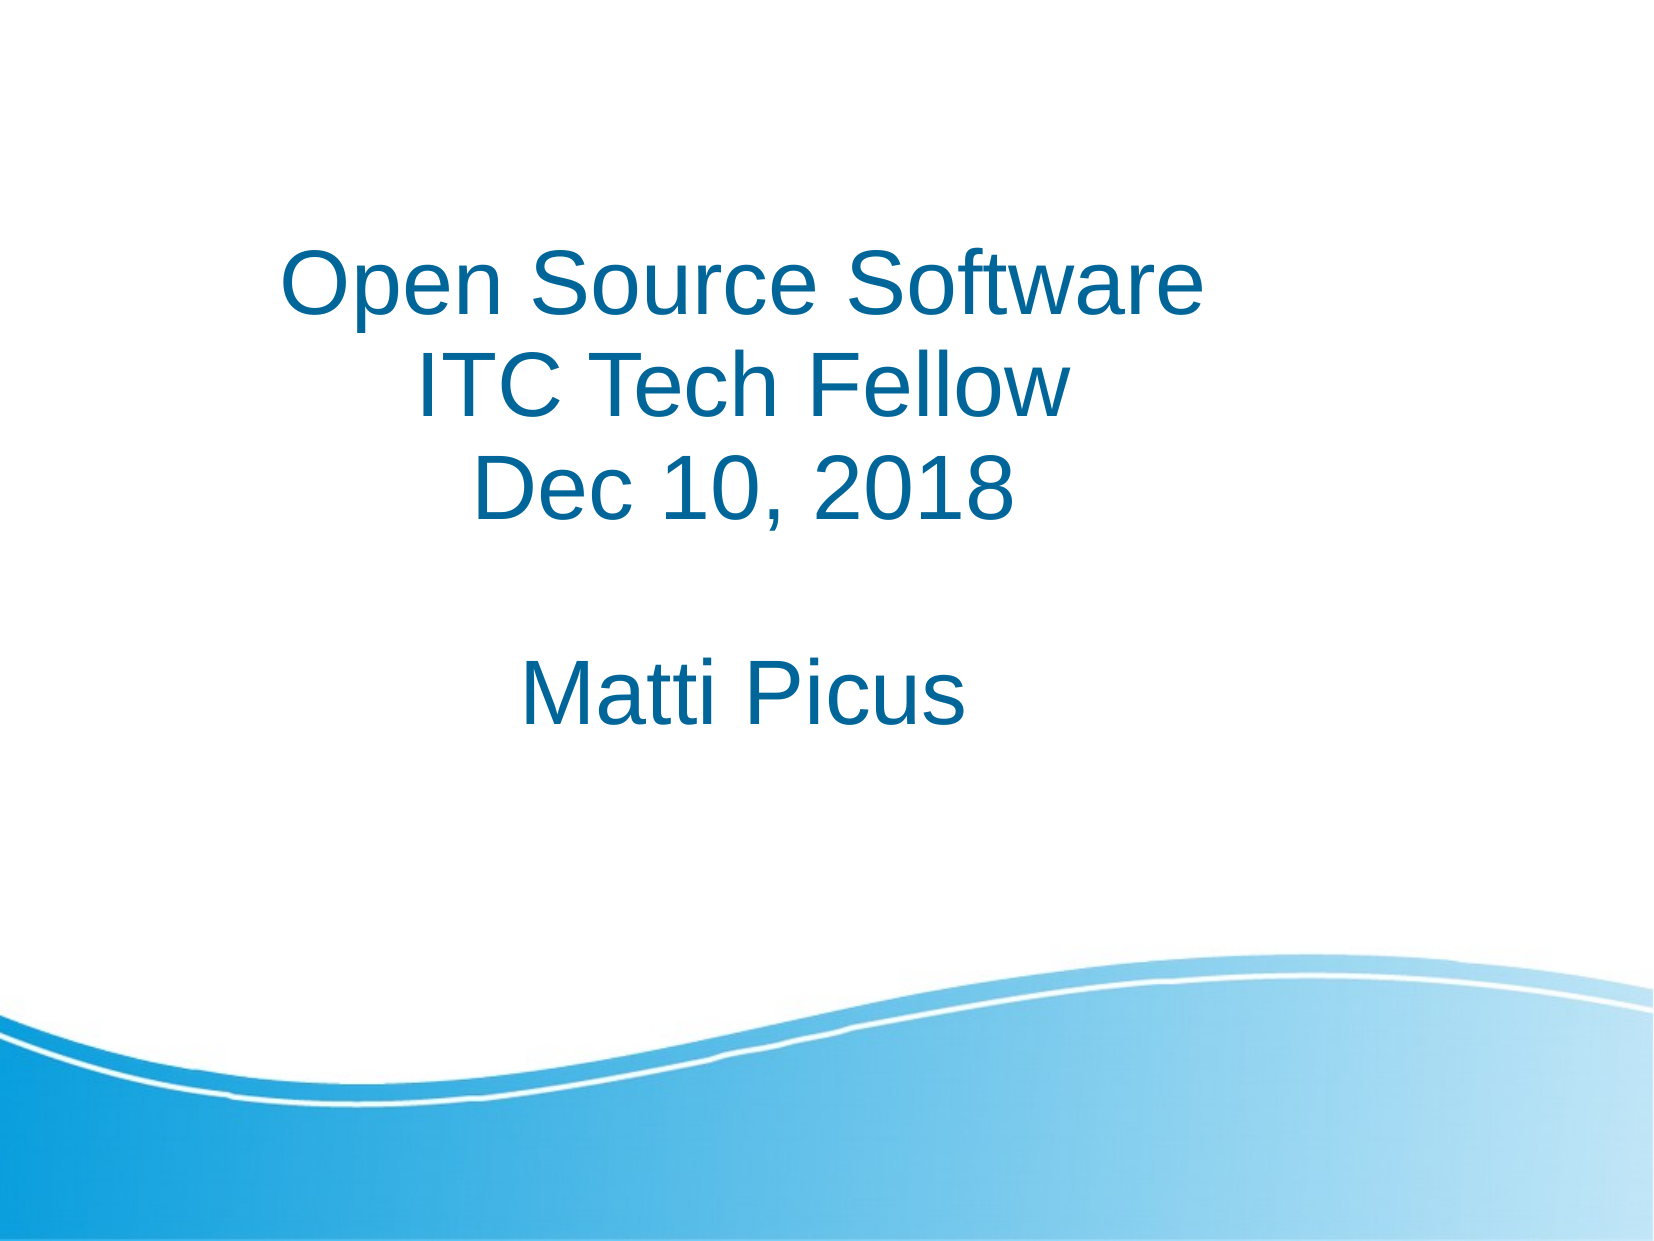

# Open Source Software ITC Tech Fellow Dec 10, 2018 Matti Picus